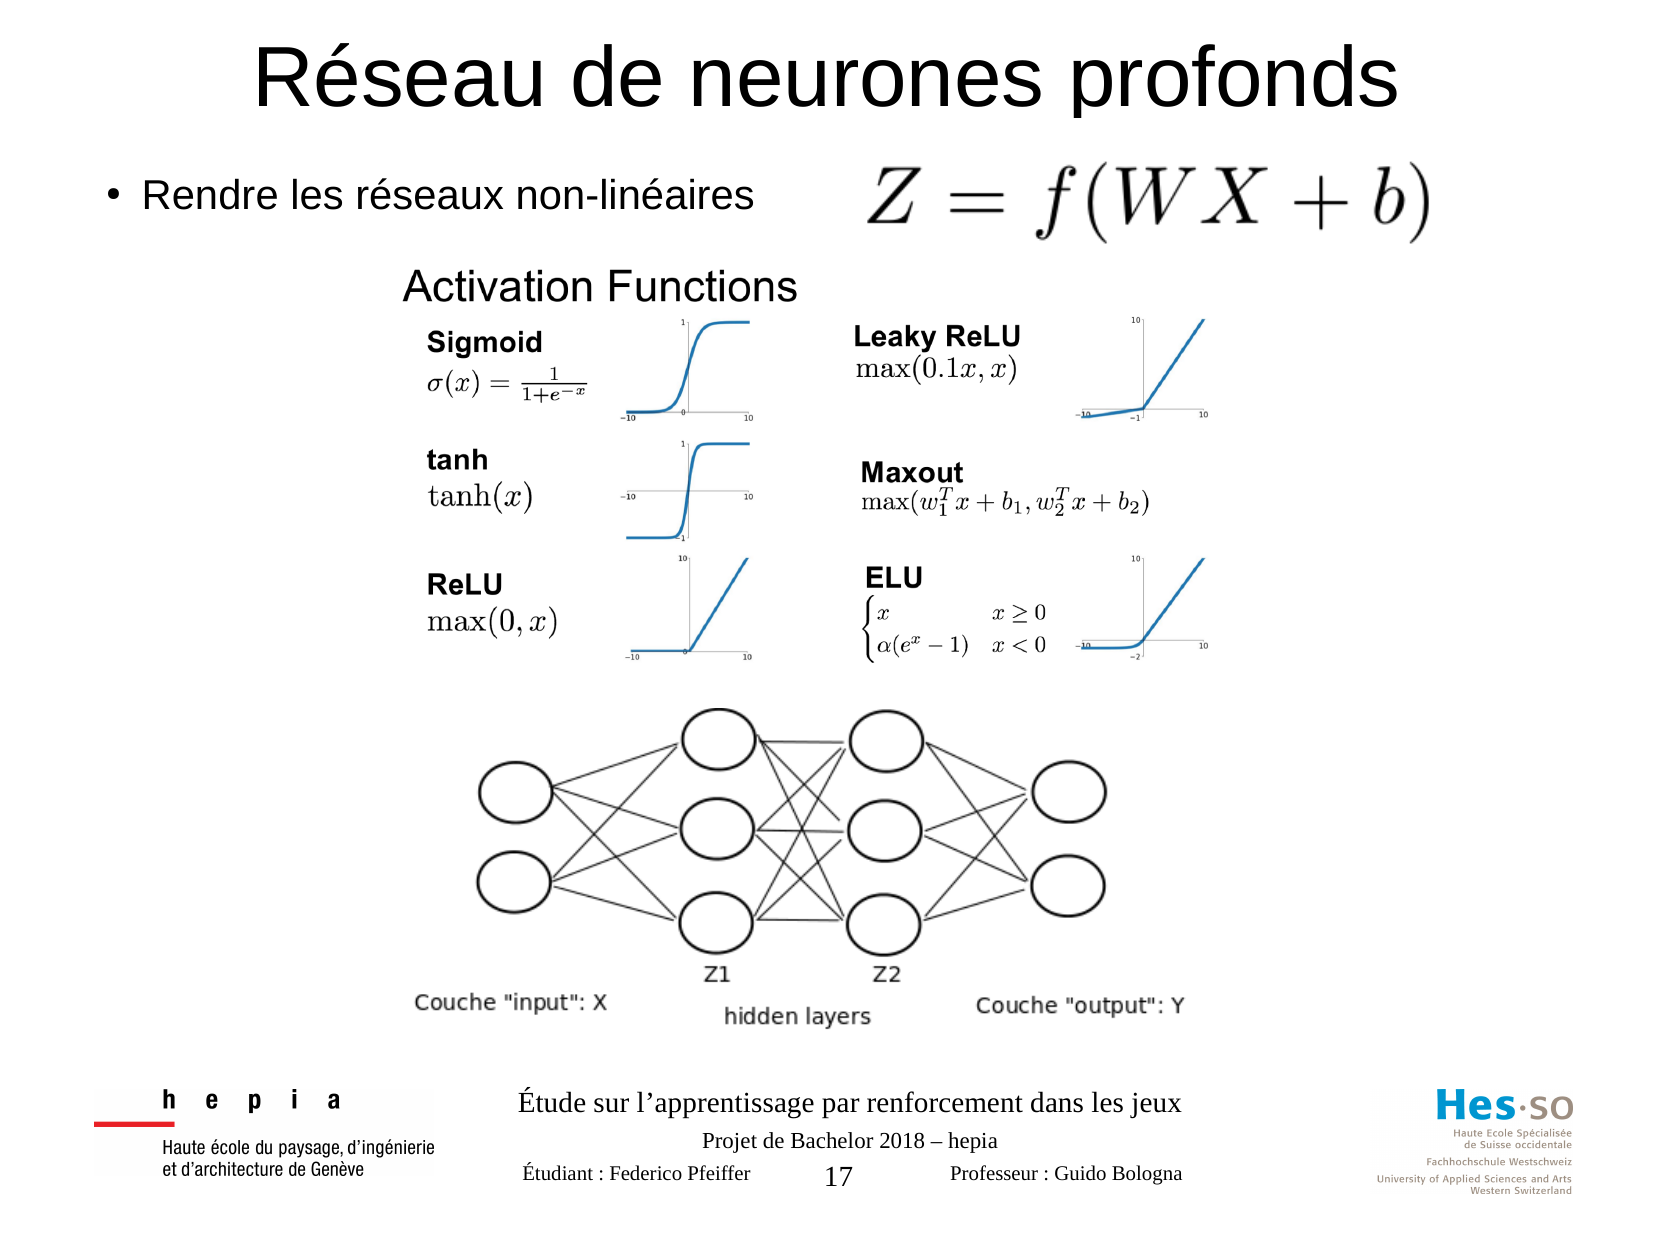

# Réseau de neurones profonds
Rendre les réseaux non-linéaires
17